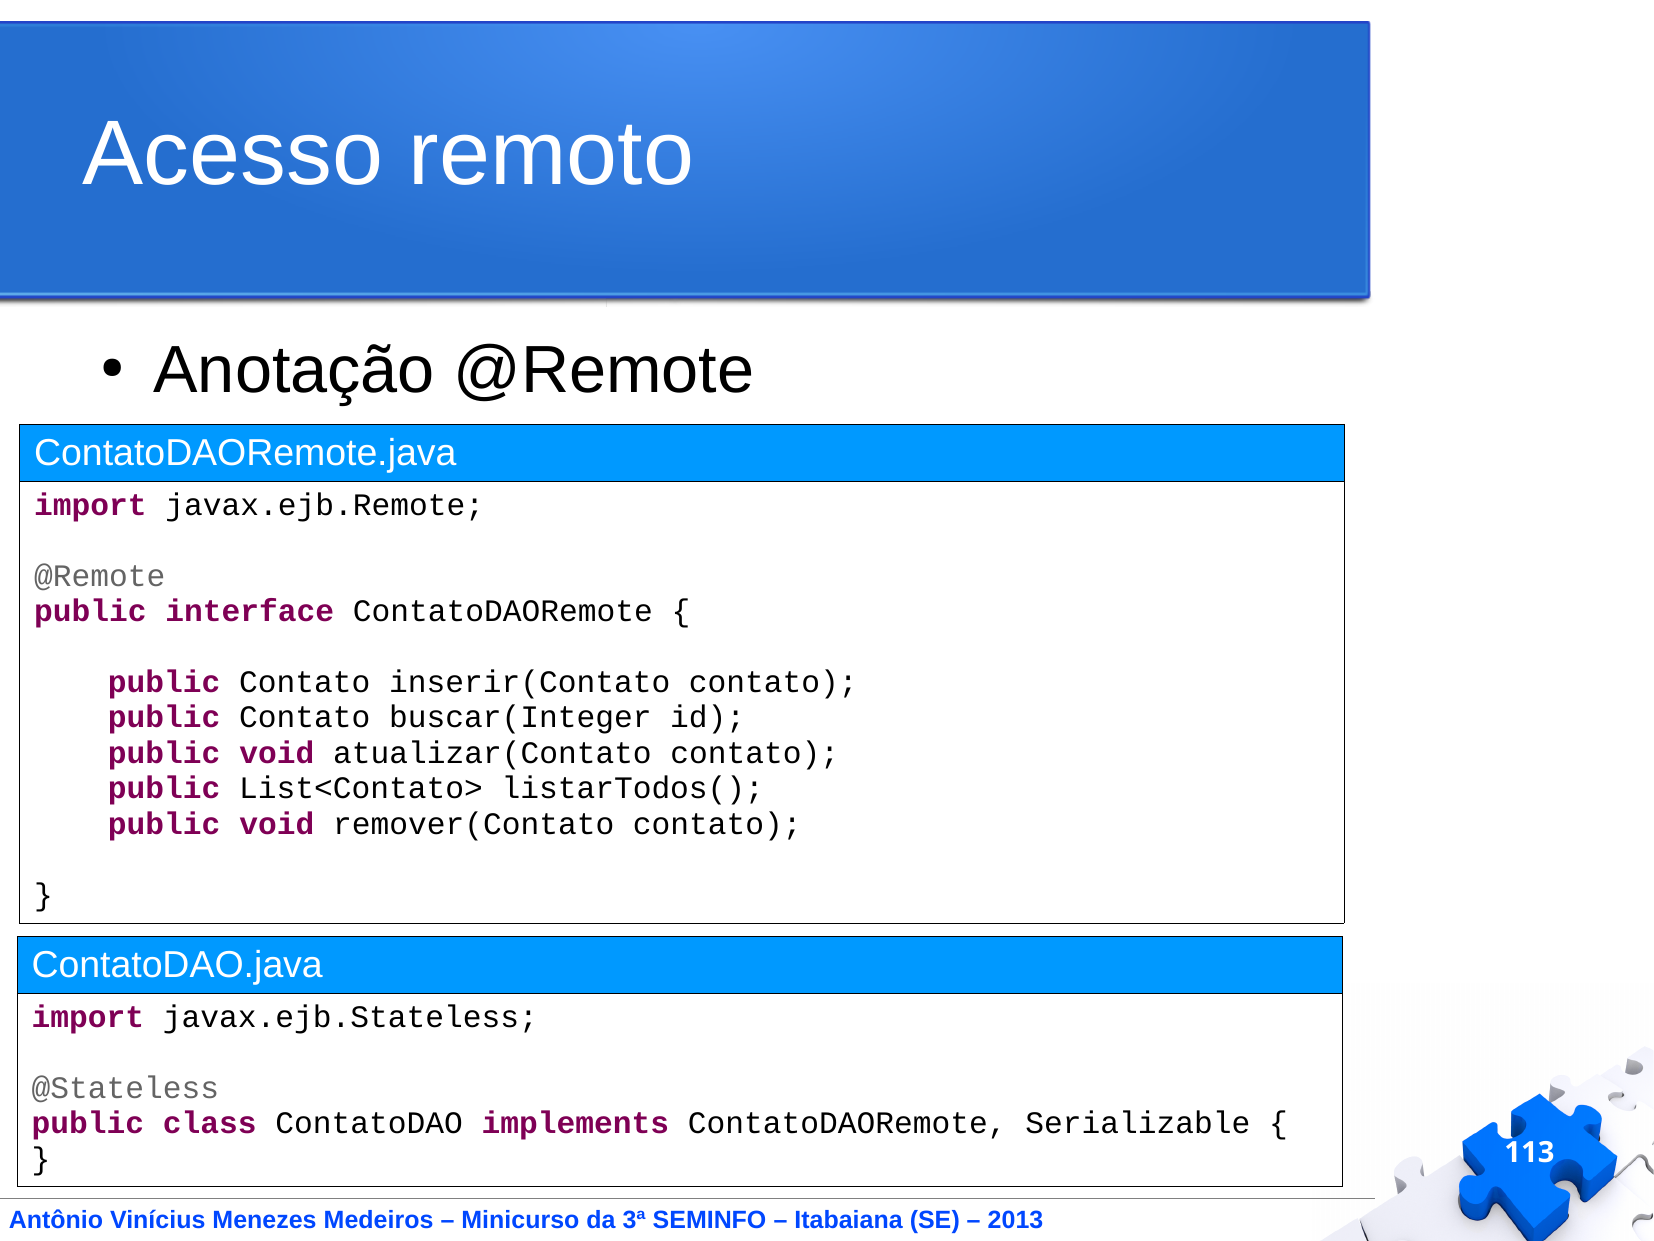

# Acesso remoto
Anotação @Remote
| ContatoDAORemote.java |
| --- |
| import javax.ejb.Remote; @Remote public interface ContatoDAORemote { public Contato inserir(Contato contato); public Contato buscar(Integer id); public void atualizar(Contato contato); public List<Contato> listarTodos(); public void remover(Contato contato); } |
| ContatoDAO.java |
| --- |
| import javax.ejb.Stateless; @Stateless public class ContatoDAO implements ContatoDAORemote, Serializable { } |
113